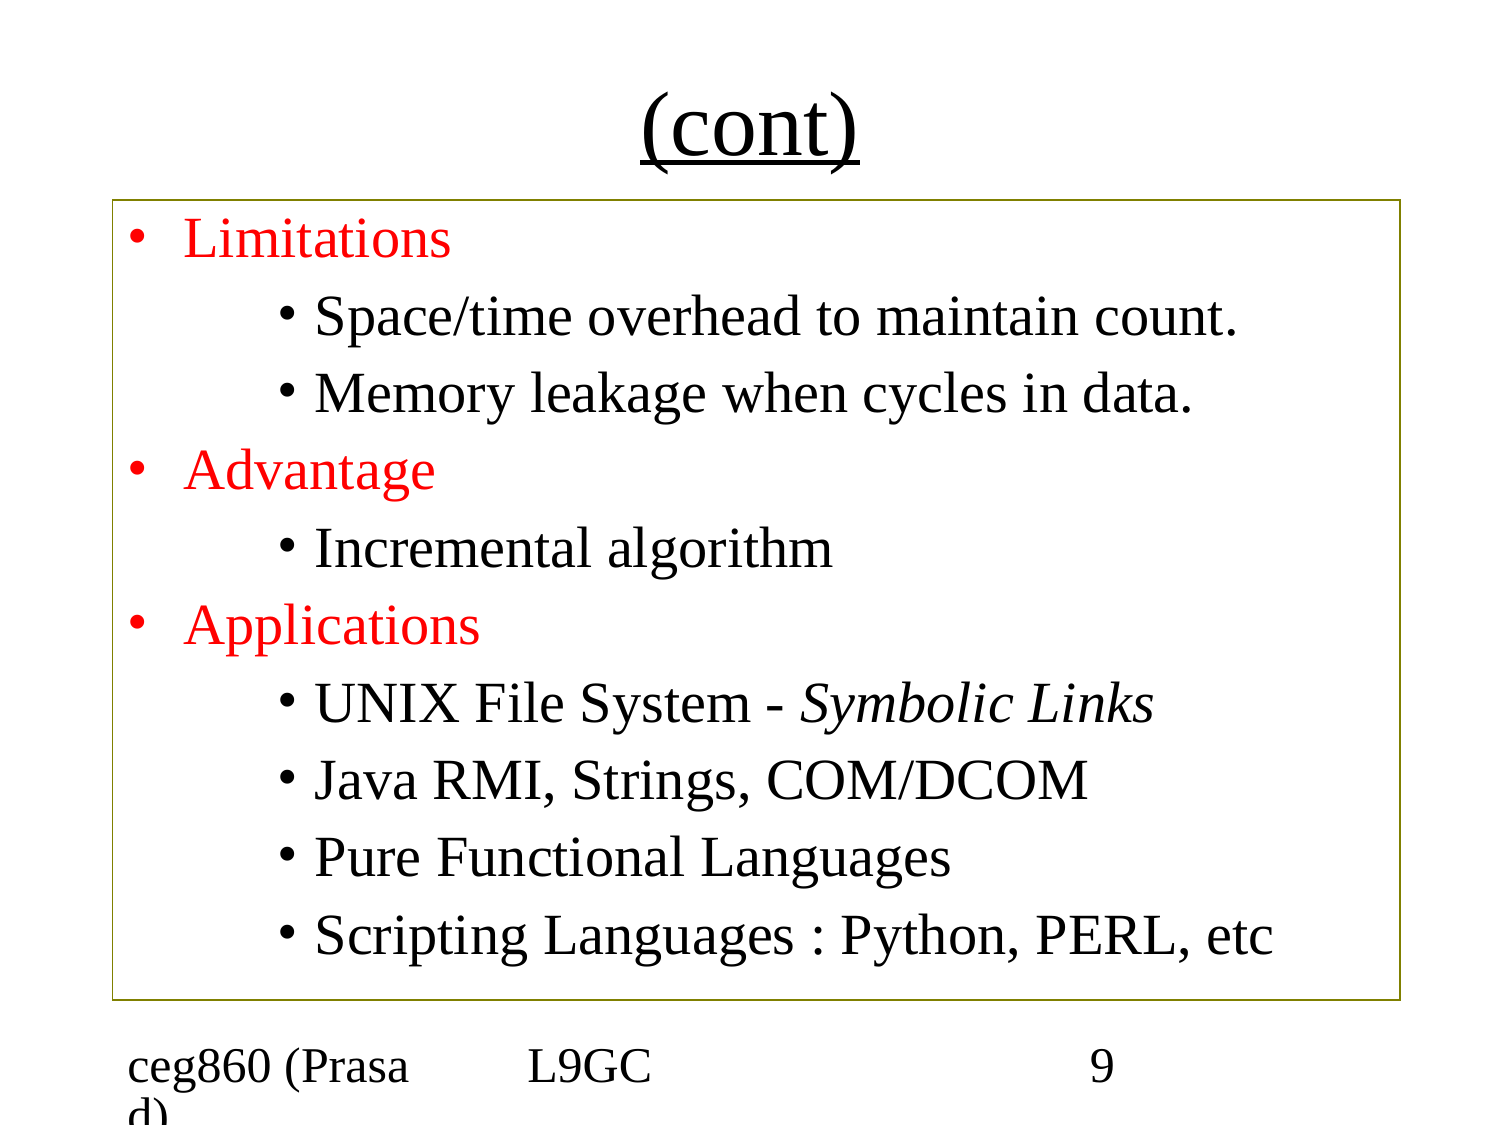

# (cont)
Limitations
Space/time overhead to maintain count.
Memory leakage when cycles in data.
Advantage
Incremental algorithm
Applications
UNIX File System - Symbolic Links
Java RMI, Strings, COM/DCOM
Pure Functional Languages
Scripting Languages : Python, PERL, etc
ceg860 (Prasad)
L9GC
9